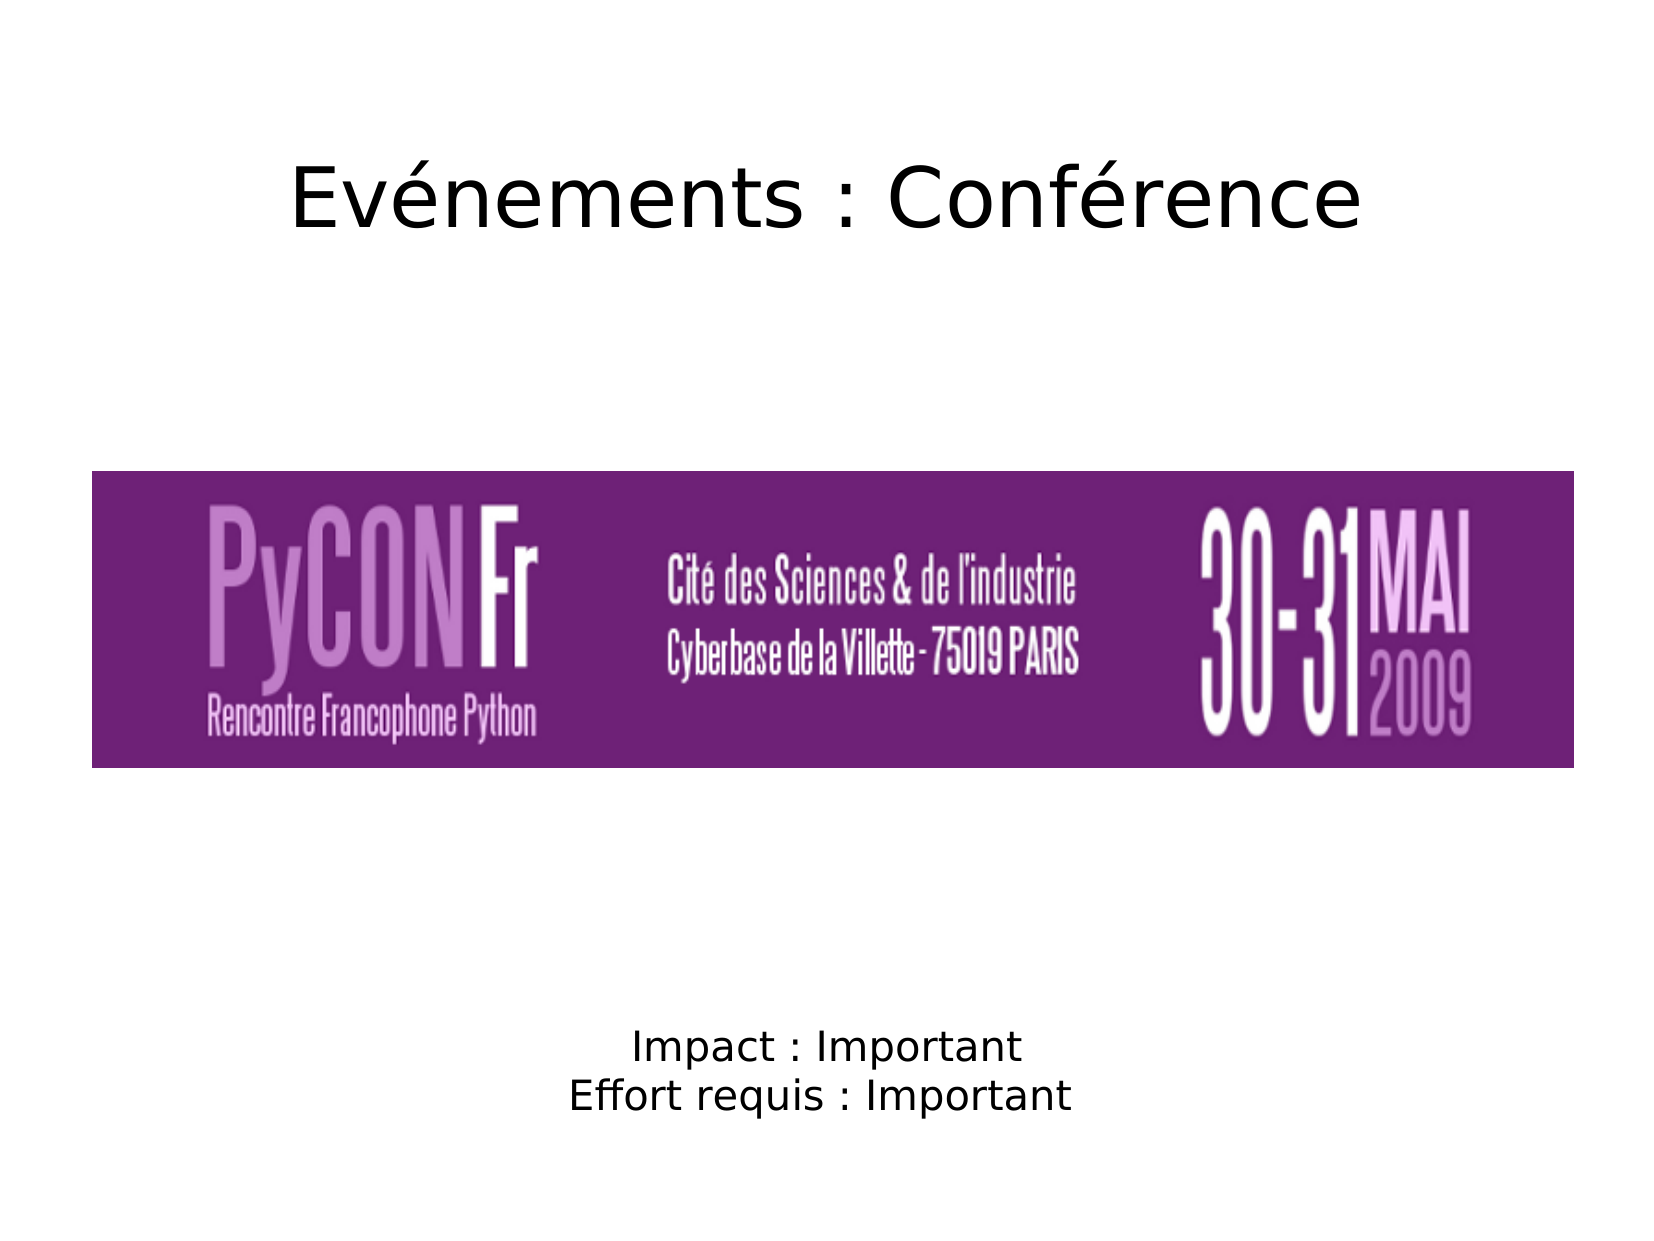

Evénements : Conférence
Impact : Important
Effort requis : Important